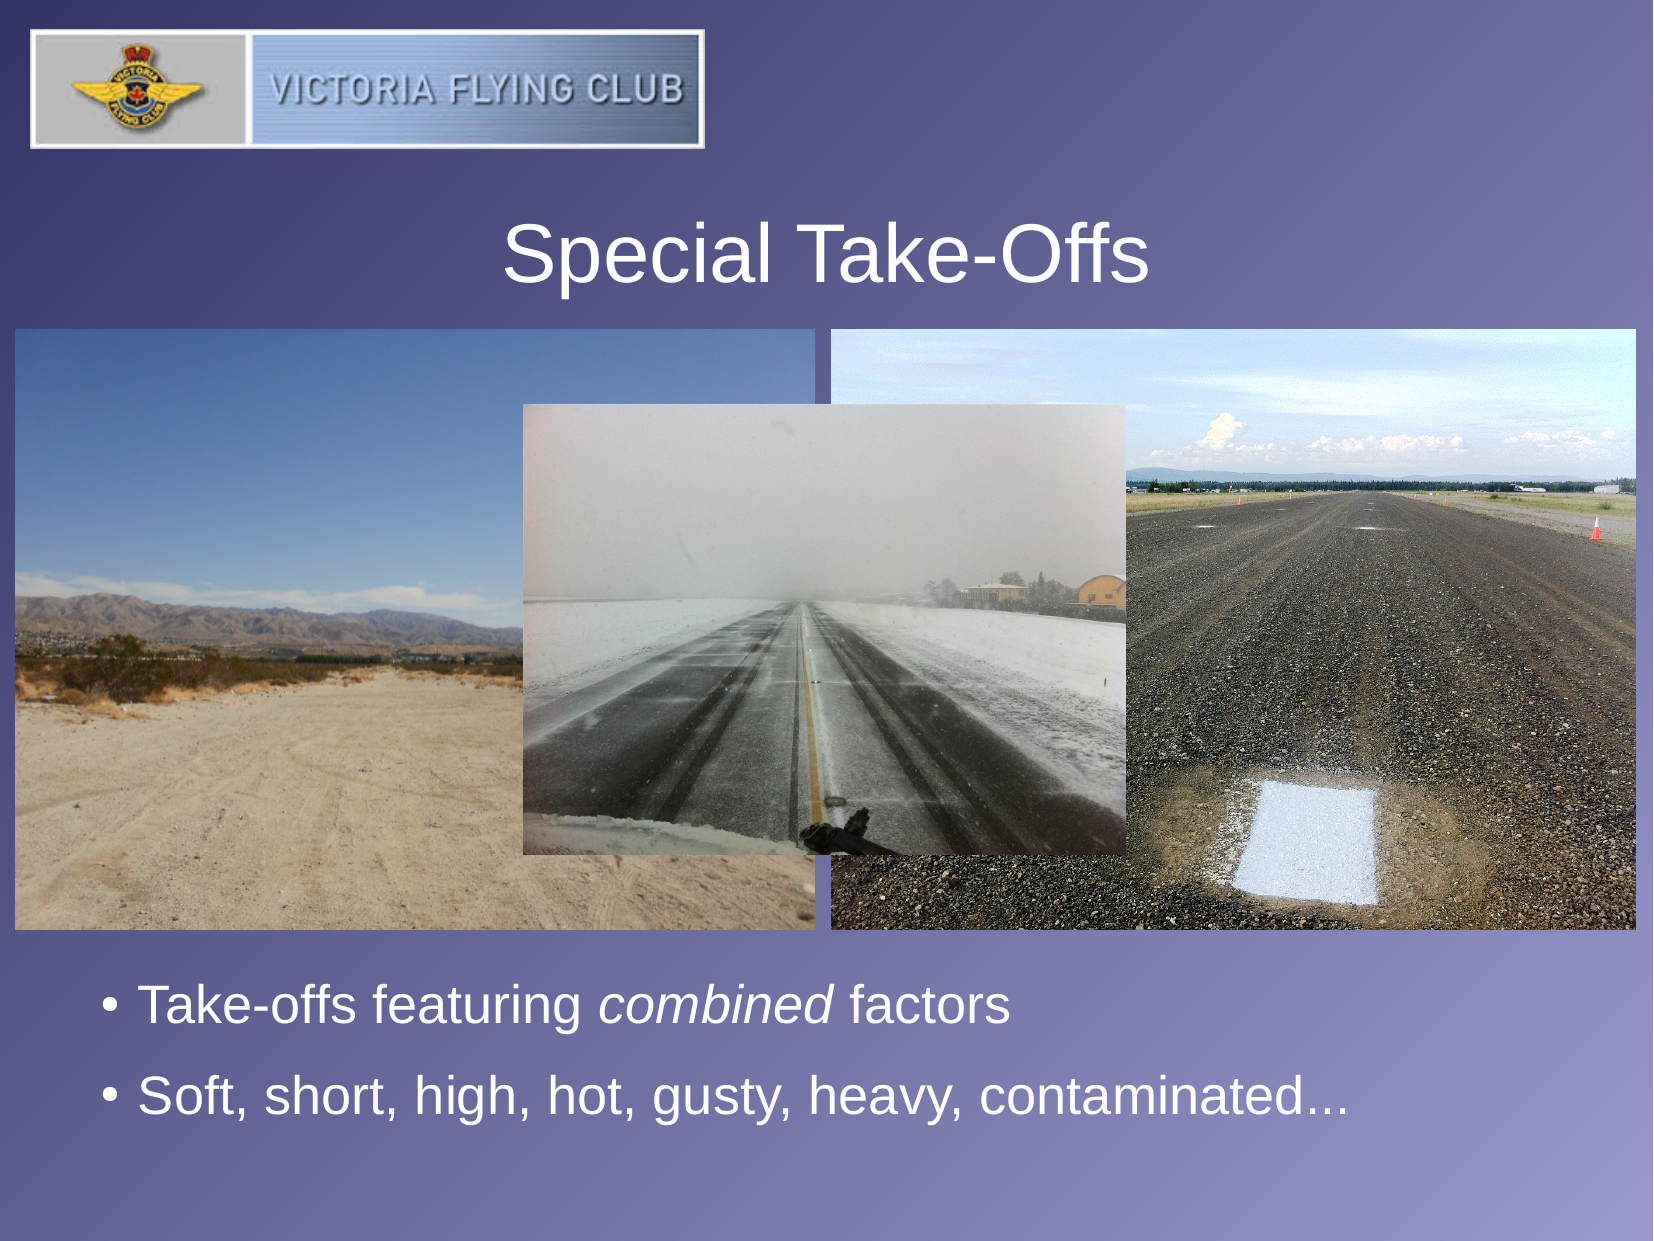

# Special Take-Offs
Take-offs featuring combined factors
Soft, short, high, hot, gusty, heavy, contaminated...